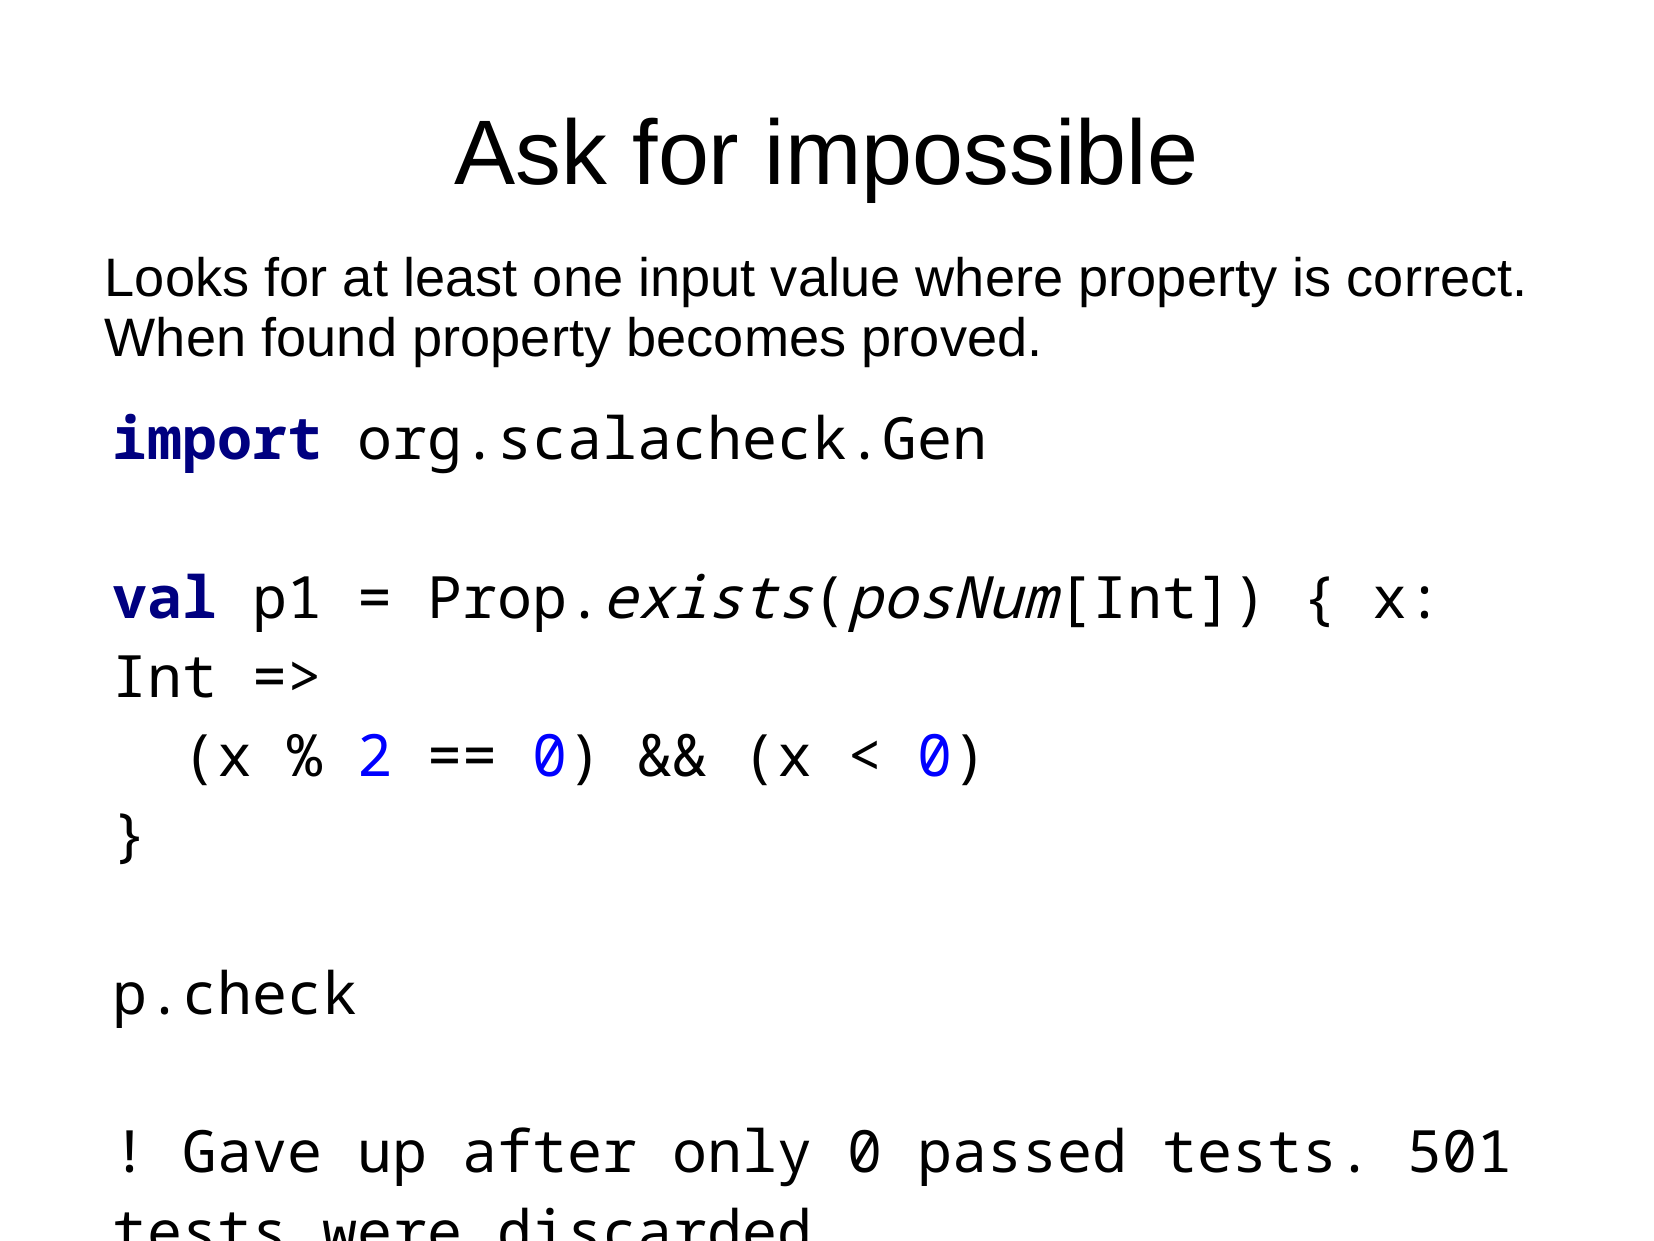

# Ask for impossible
Looks for at least one input value where property is correct.
When found property becomes proved.
import org.scalacheck.Gen
val p1 = Prop.exists(posNum[Int]) { x: Int =>
 (x % 2 == 0) && (x < 0)
}
p.check
! Gave up after only 0 passed tests. 501 tests were discarded.